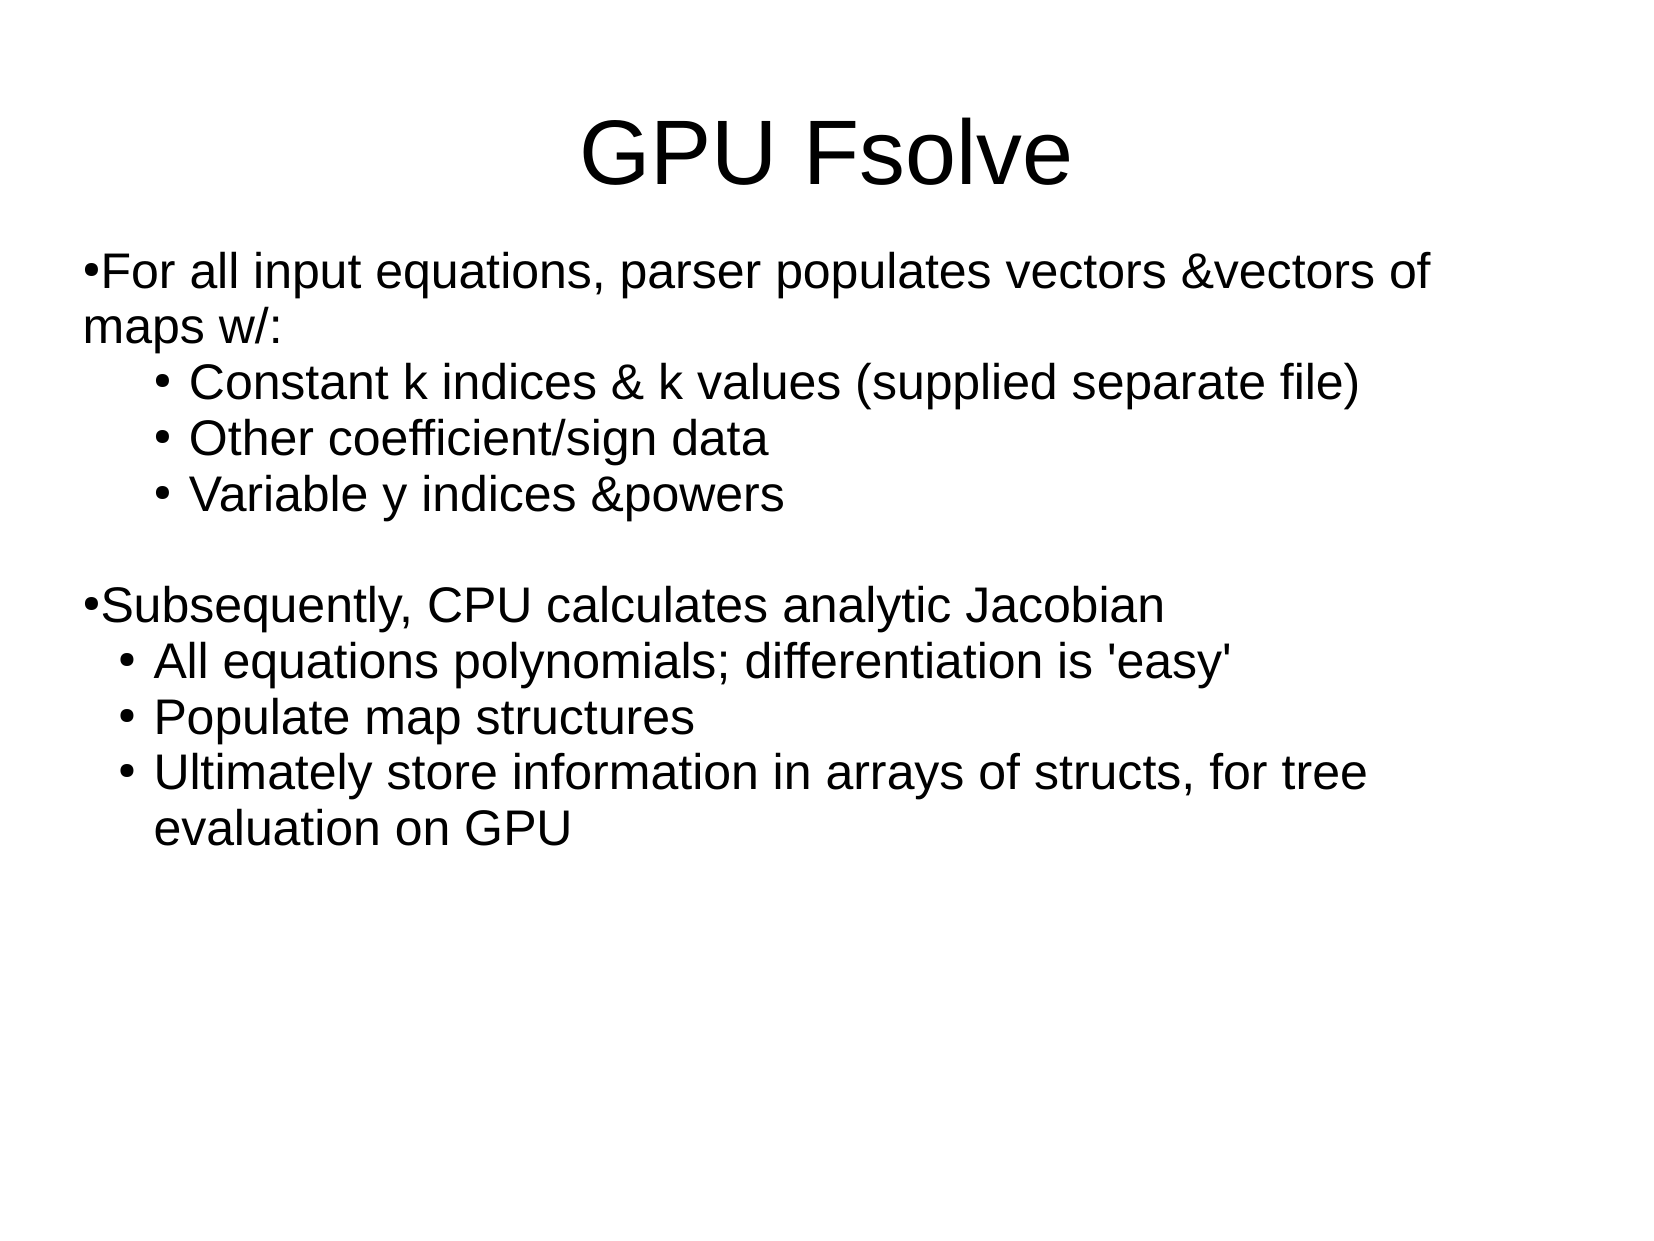

# GPU Fsolve
For all input equations, parser populates vectors &vectors of maps w/:
Constant k indices & k values (supplied separate file)
Other coefficient/sign data
Variable y indices &powers
Subsequently, CPU calculates analytic Jacobian
All equations polynomials; differentiation is 'easy'
Populate map structures
Ultimately store information in arrays of structs, for tree evaluation on GPU